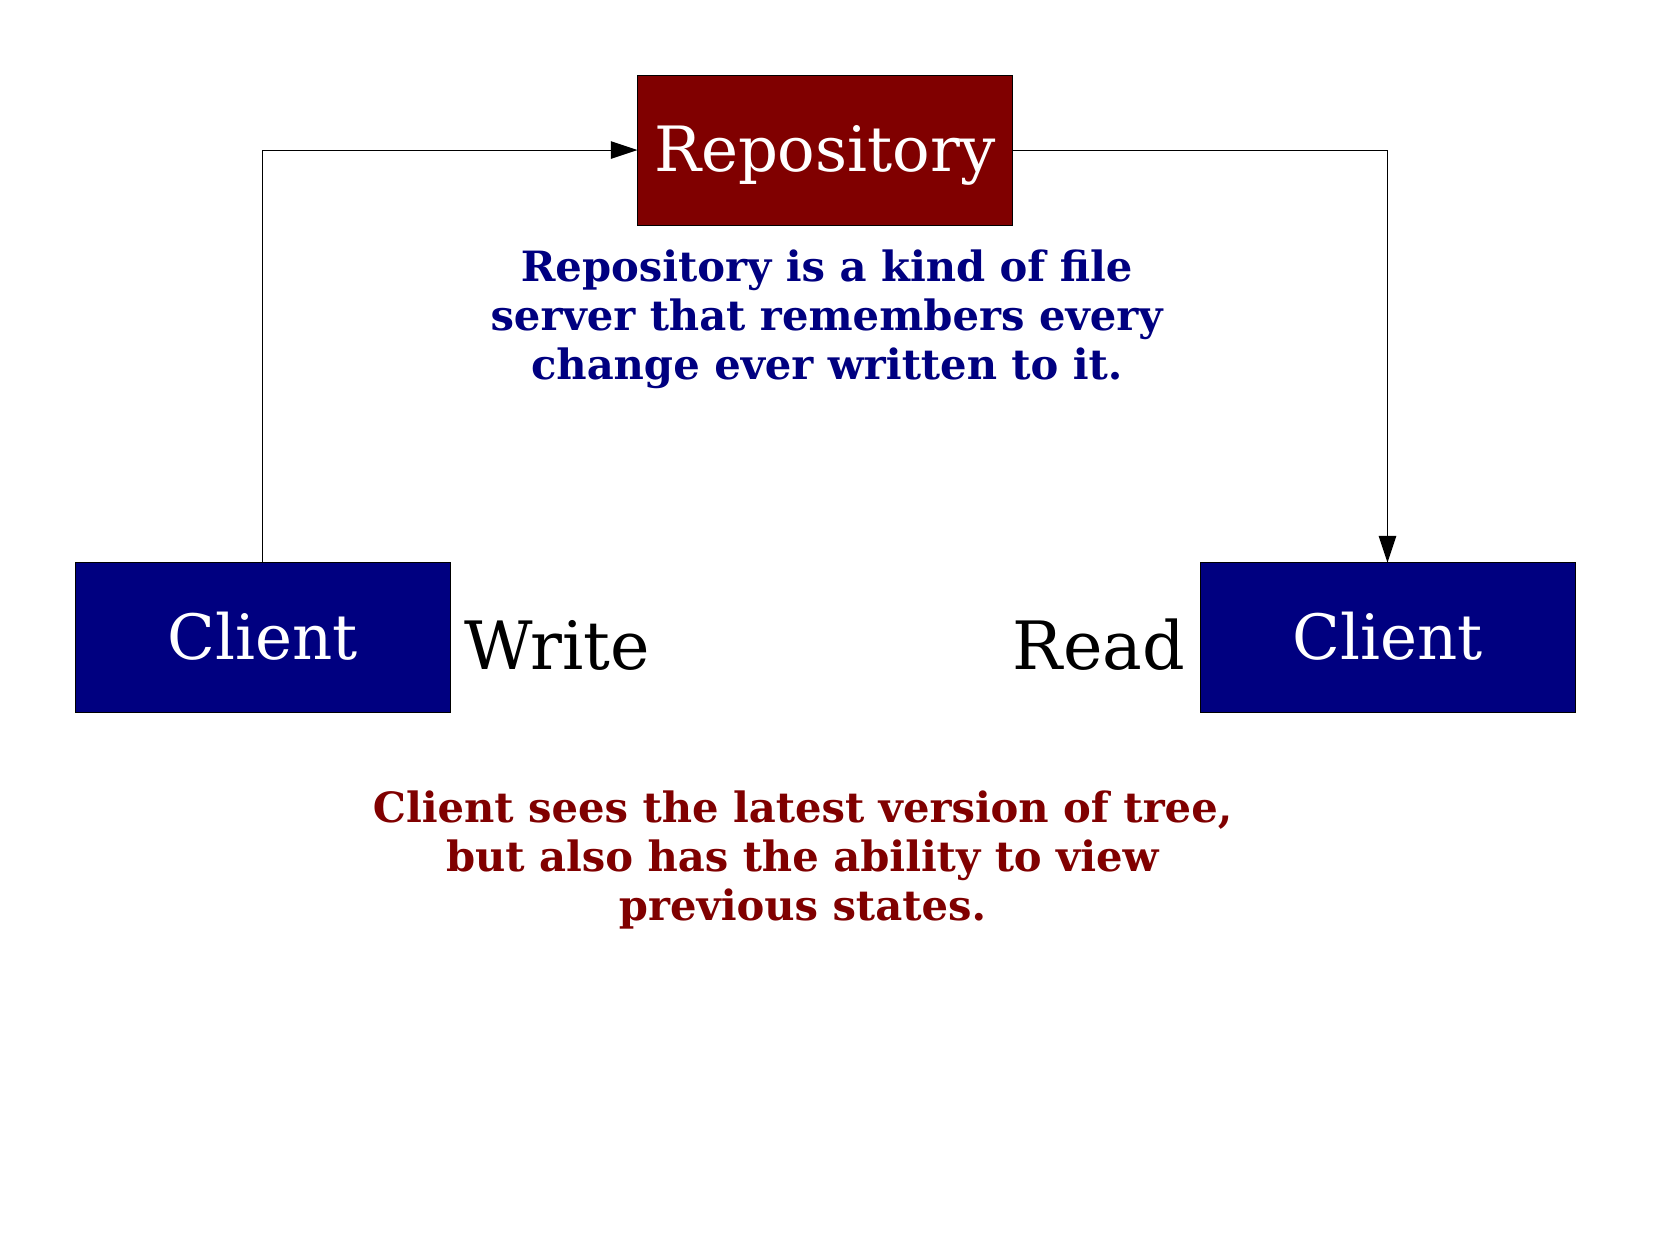

Repository
Repository is a kind of file server that remembers every change ever written to it.
Client
Client
Write
Read
Client sees the latest version of tree,
but also has the ability to view previous states.